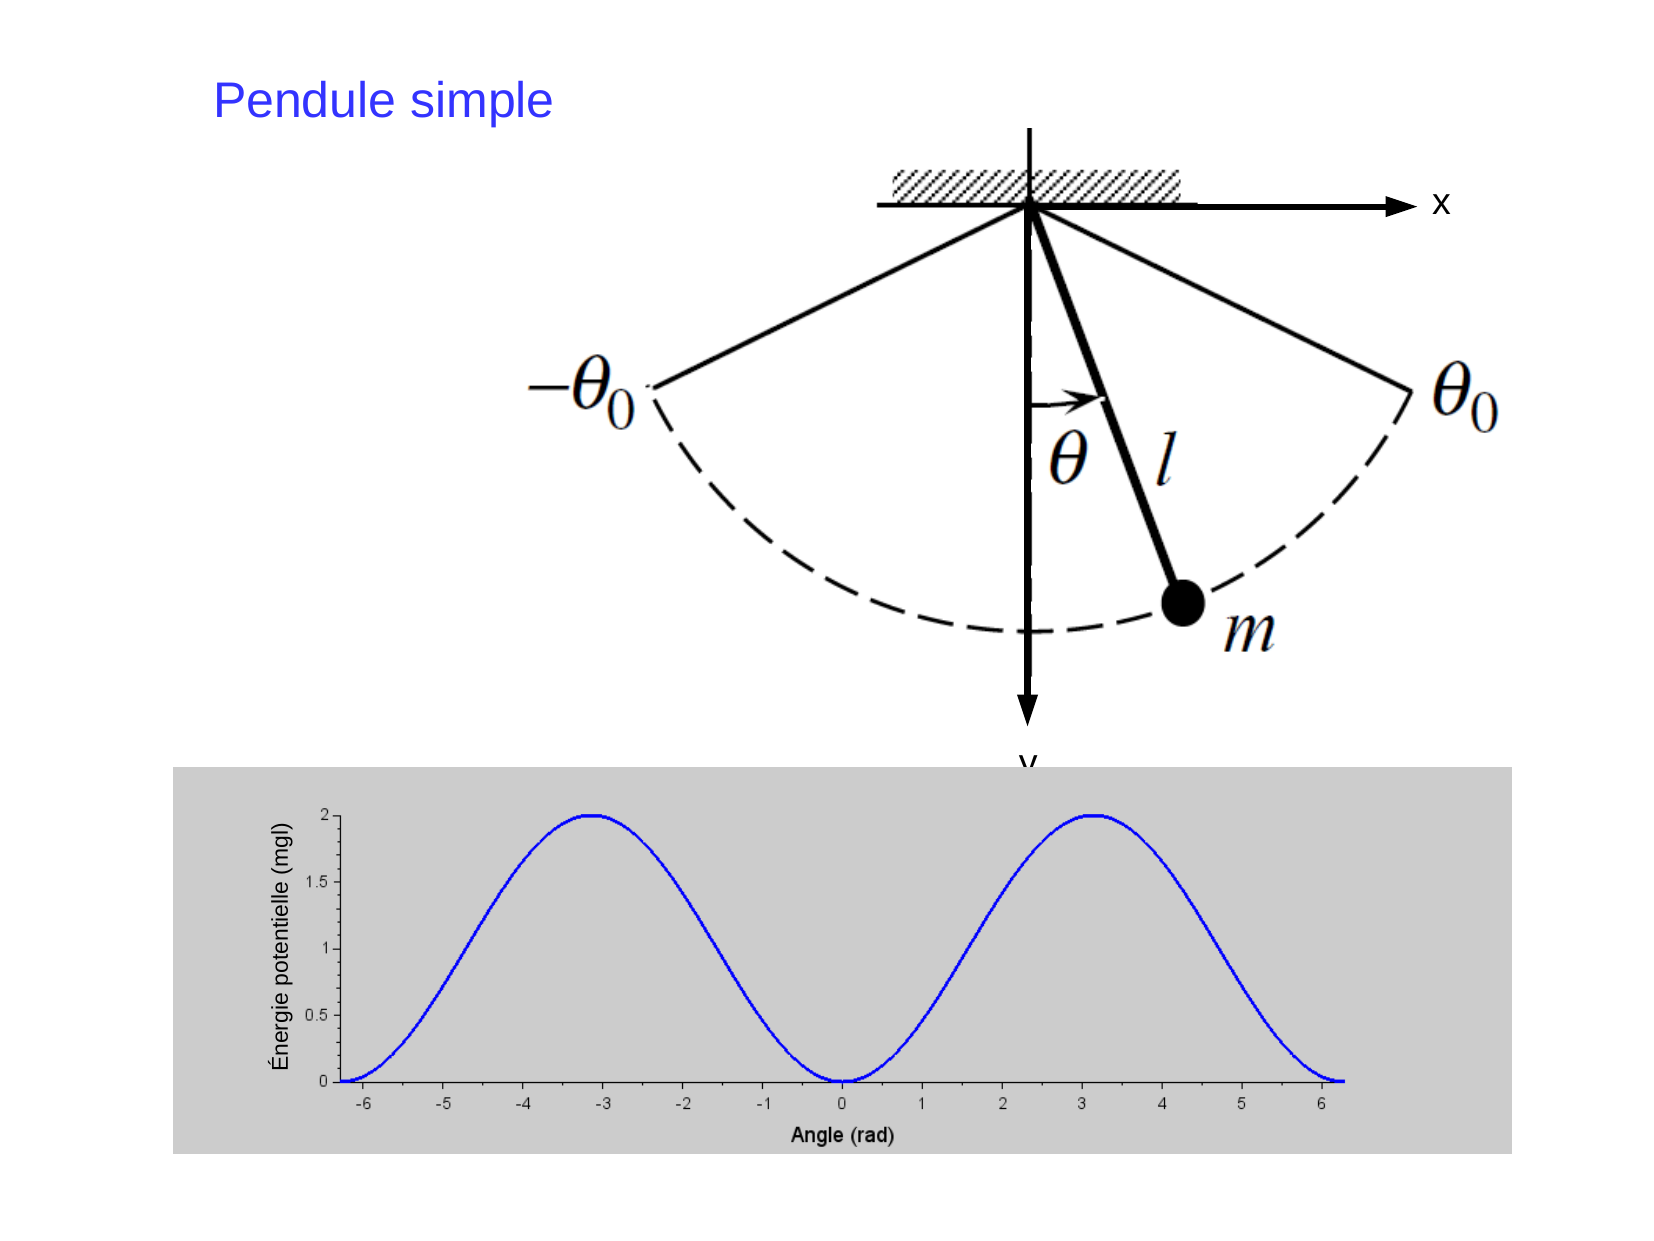

Pendule simple
x
y
Énergie potentielle (mgl)